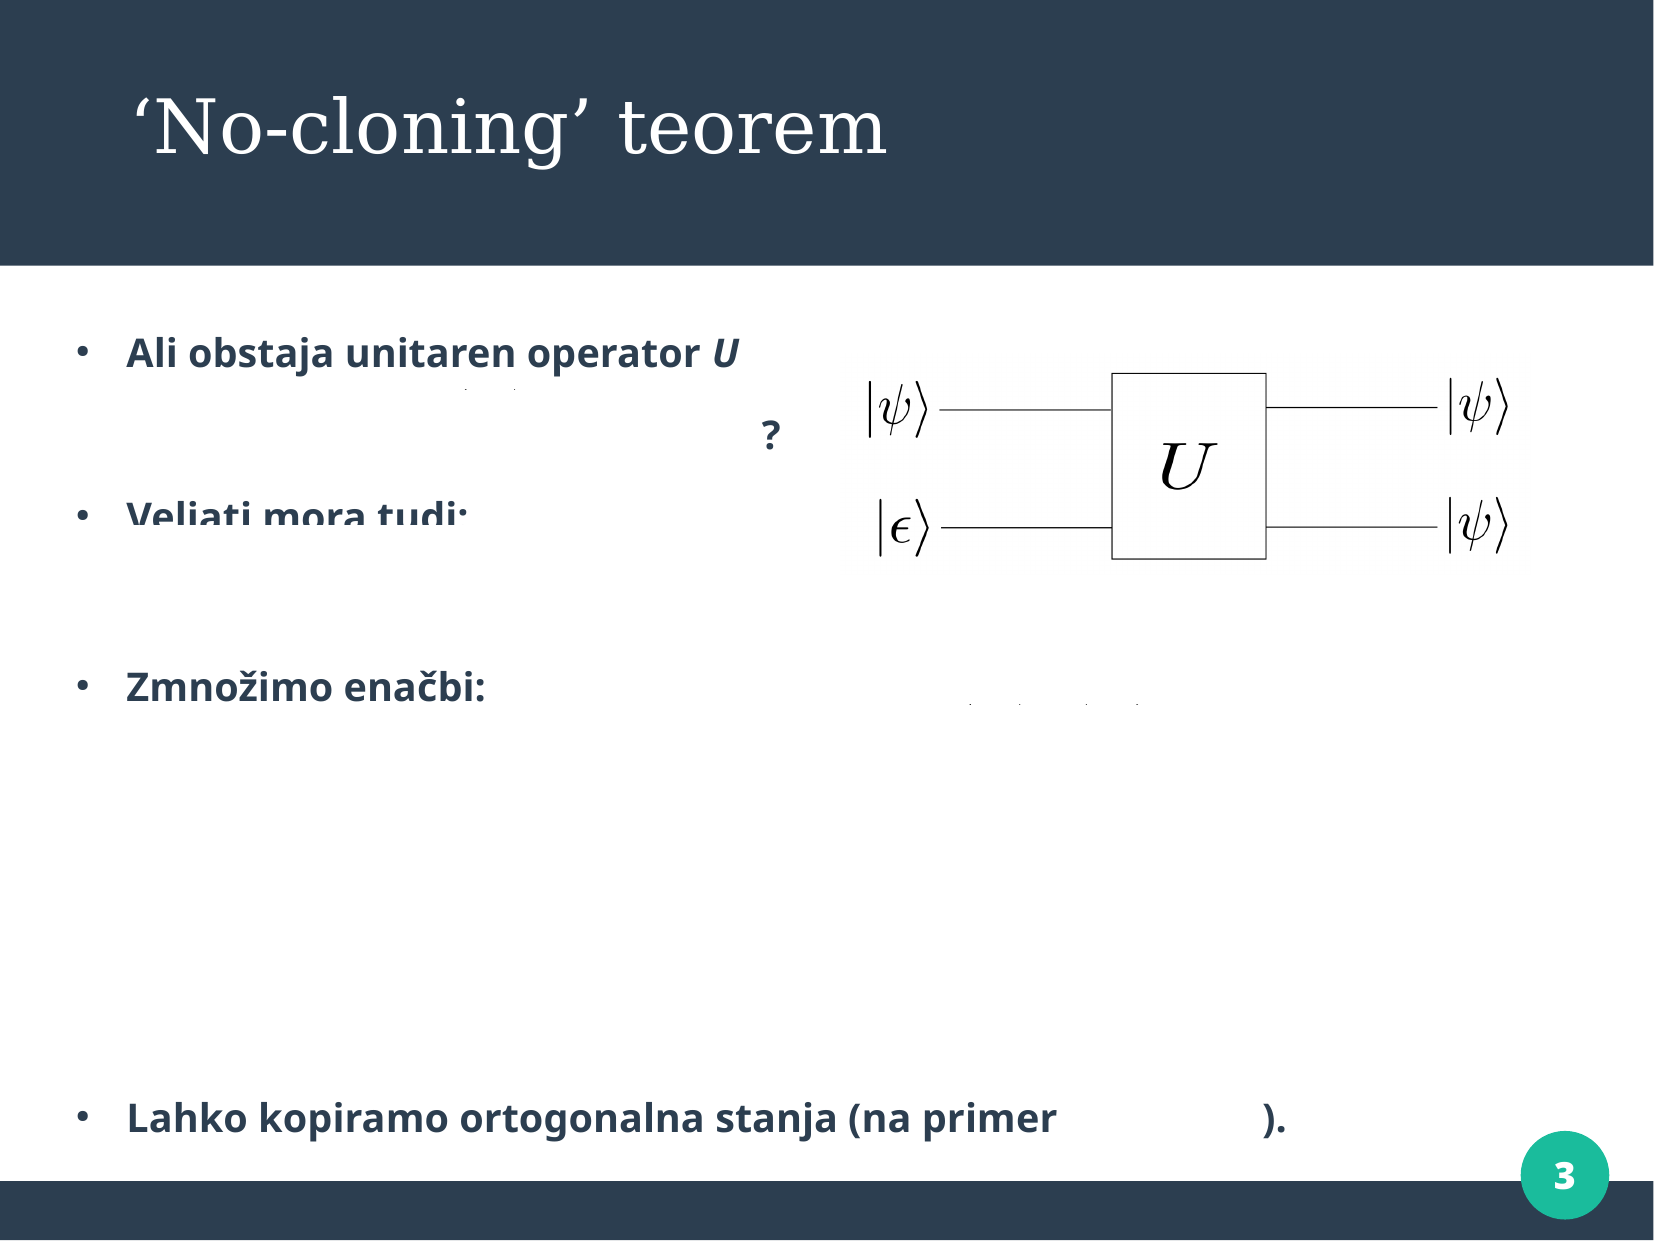

# ‘No-cloning’ teorem
Ali obstaja unitaren operator U
 ?
Veljati mora tudi:
Zmnožimo enačbi:
Lahko kopiramo ortogonalna stanja (na primer ).
3